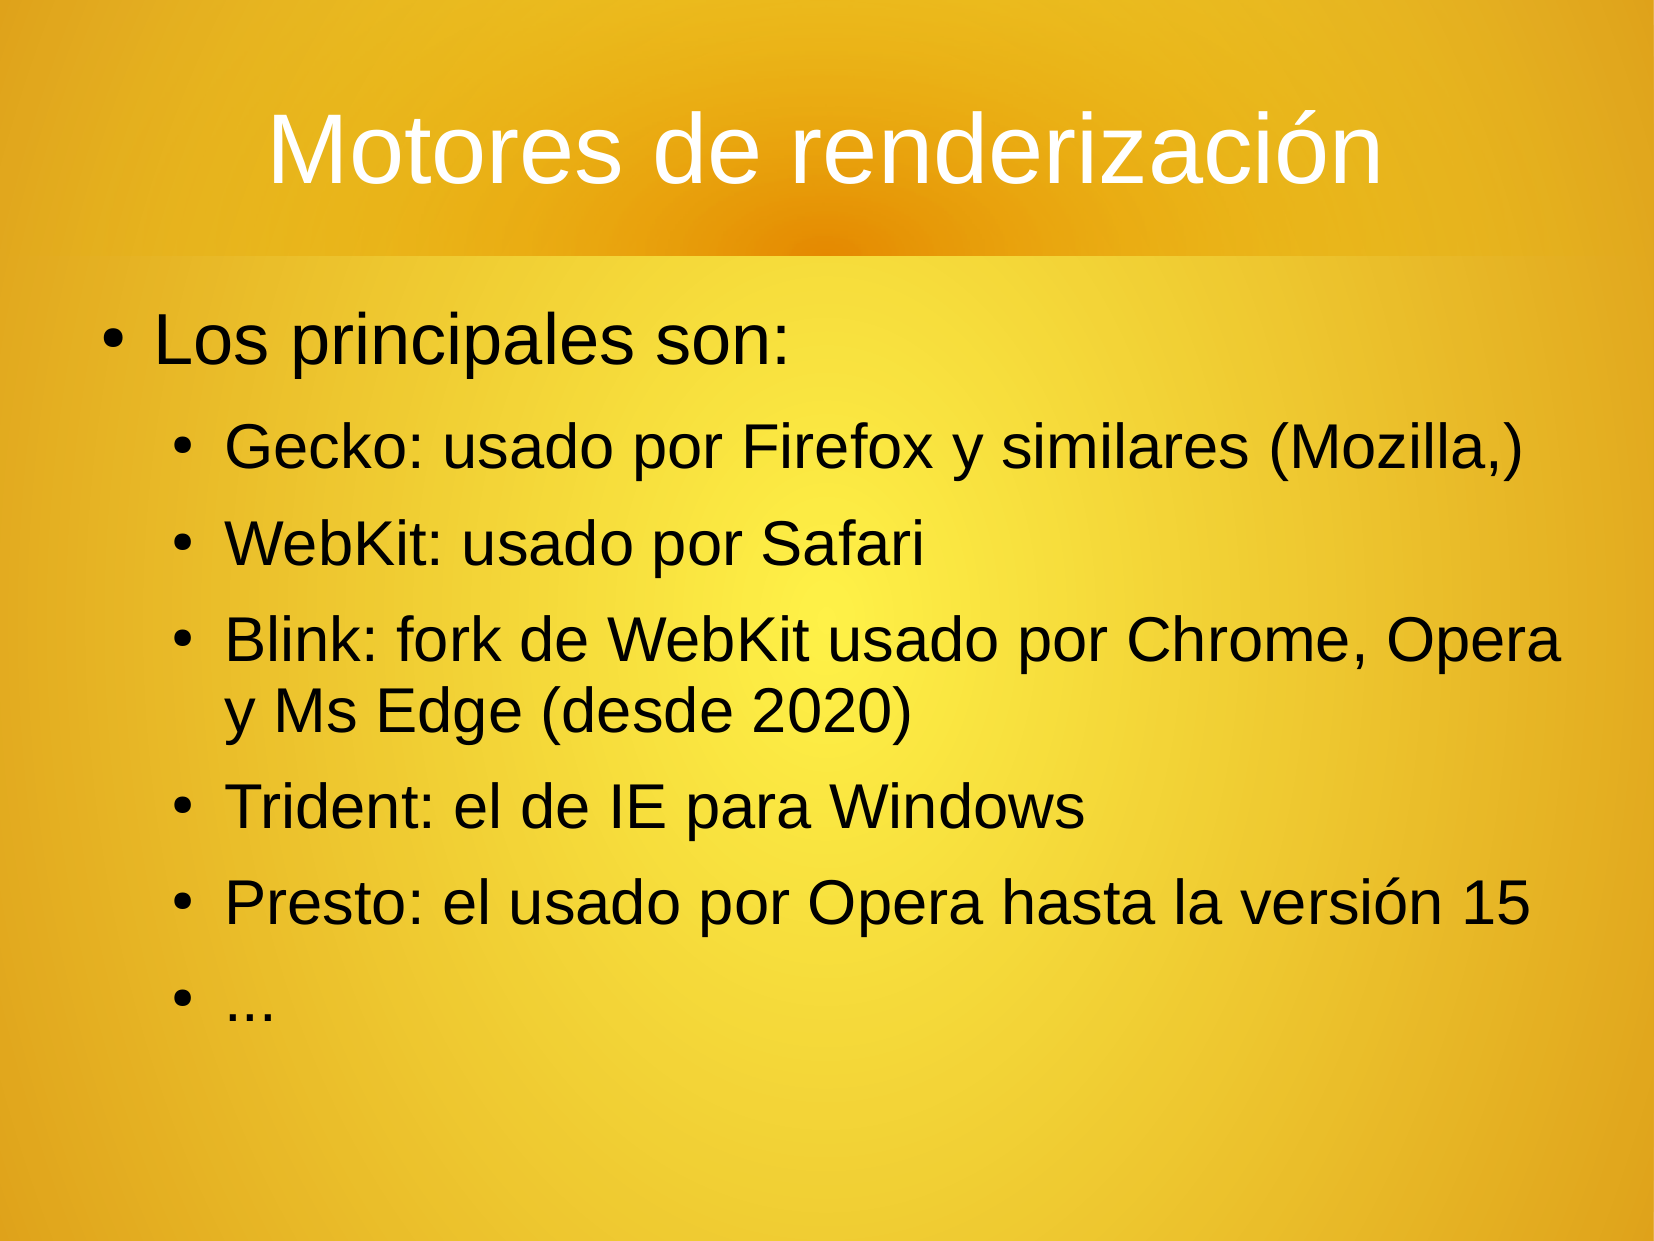

# Motores de renderización
Los principales son:
Gecko: usado por Firefox y similares (Mozilla,)
WebKit: usado por Safari
Blink: fork de WebKit usado por Chrome, Opera y Ms Edge (desde 2020)
Trident: el de IE para Windows
Presto: el usado por Opera hasta la versión 15
...